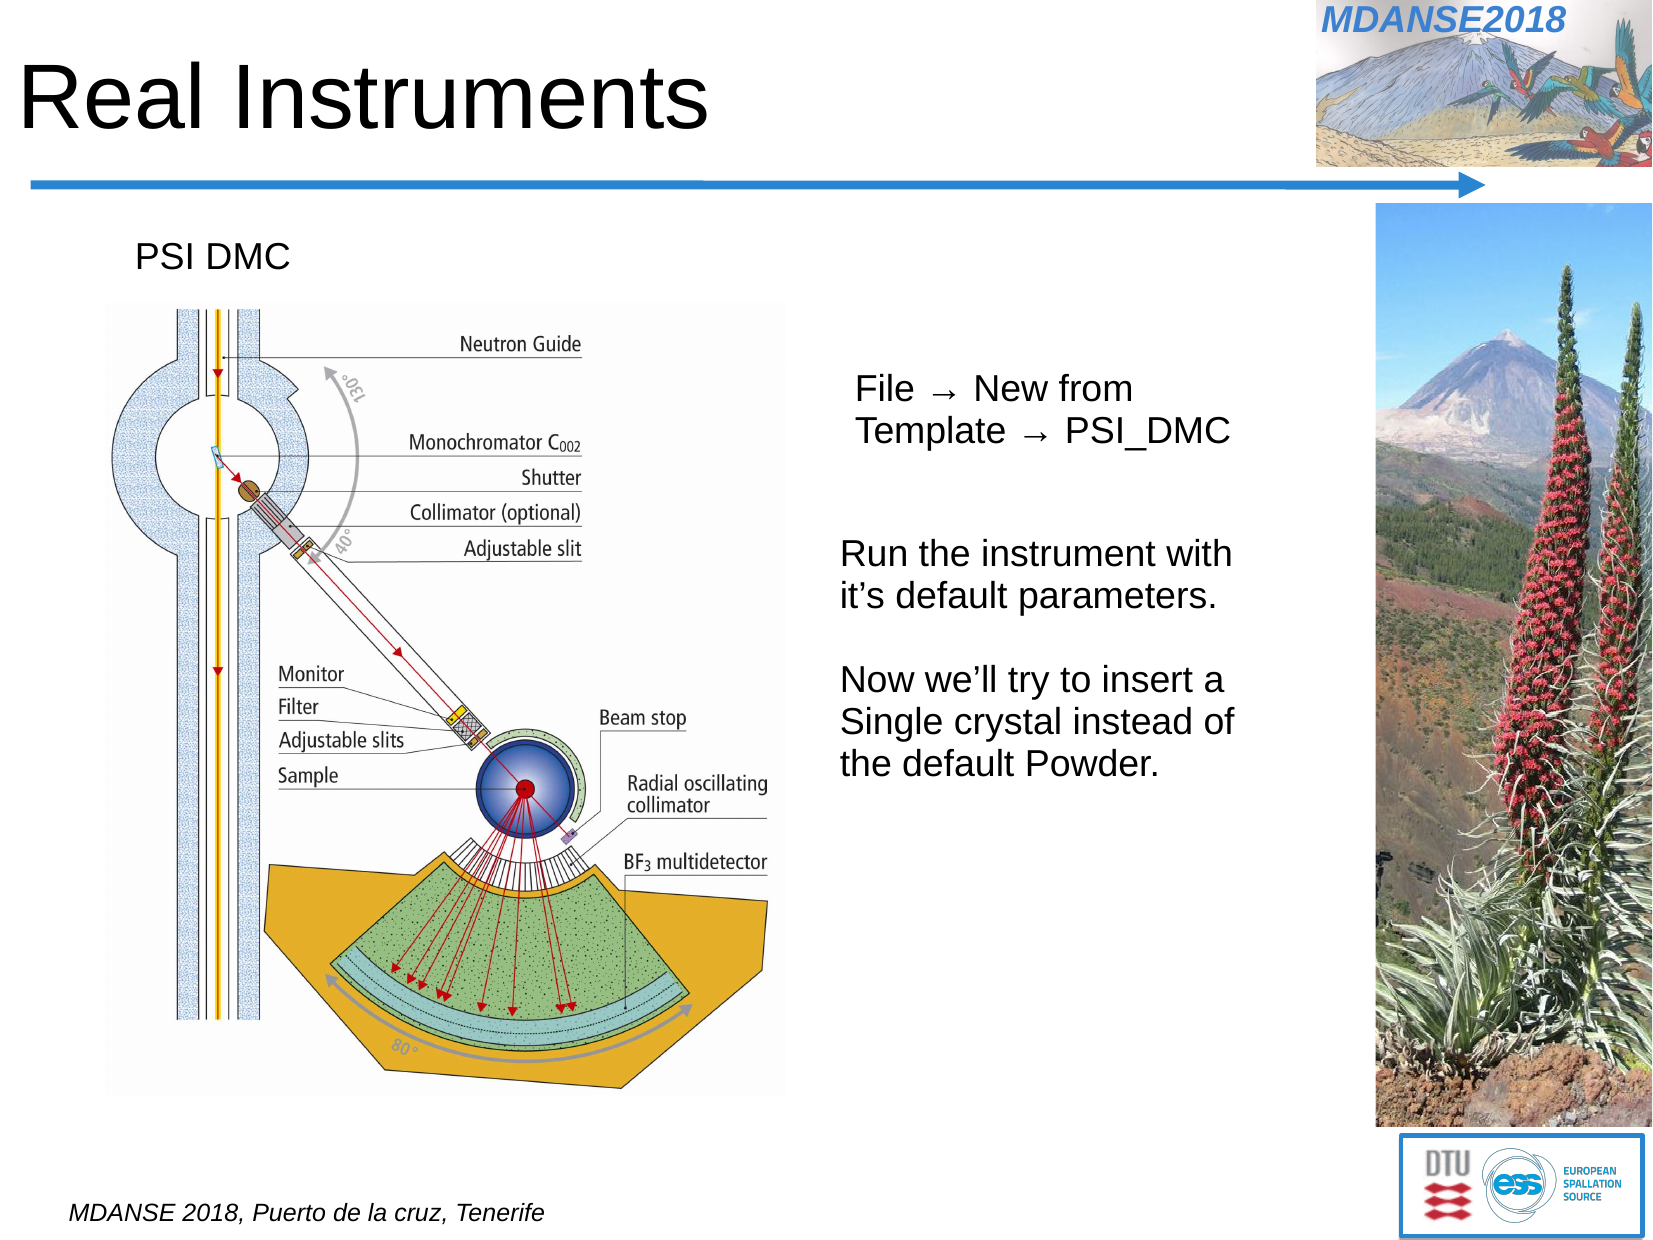

# Real Instruments
PSI DMC
File → New from Template → PSI_DMC
Run the instrument with it’s default parameters.
Now we’ll try to insert a Single crystal instead of the default Powder.